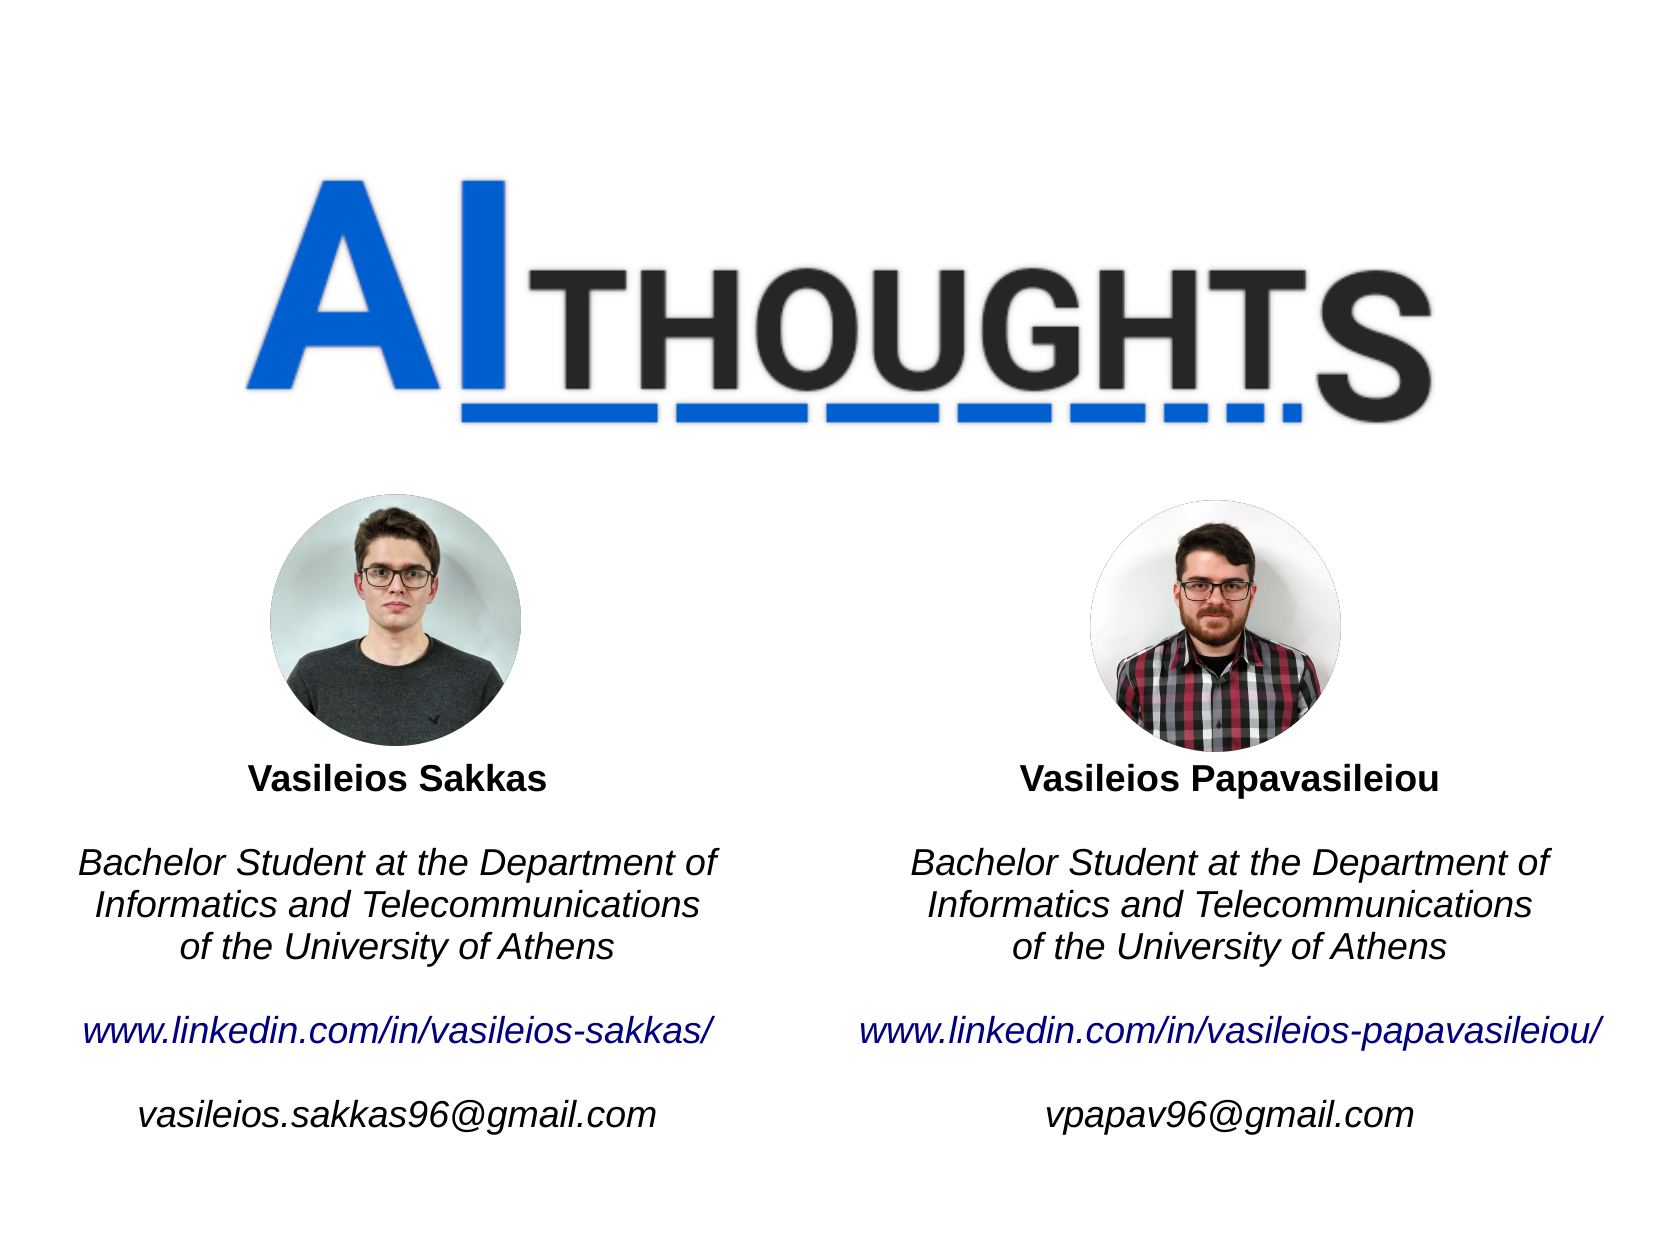

#
Vasileios Sakkas
Bachelor Student at the Department of Informatics and Telecommunications of the University of Athens
www.linkedin.com/in/vasileios-sakkas/
vasileios.sakkas96@gmail.com
Vasileios Papavasileiou
Bachelor Student at the Department of Informatics and Telecommunications
of the University of Athens
www.linkedin.com/in/vasileios-papavasileiou/
vpapav96@gmail.com